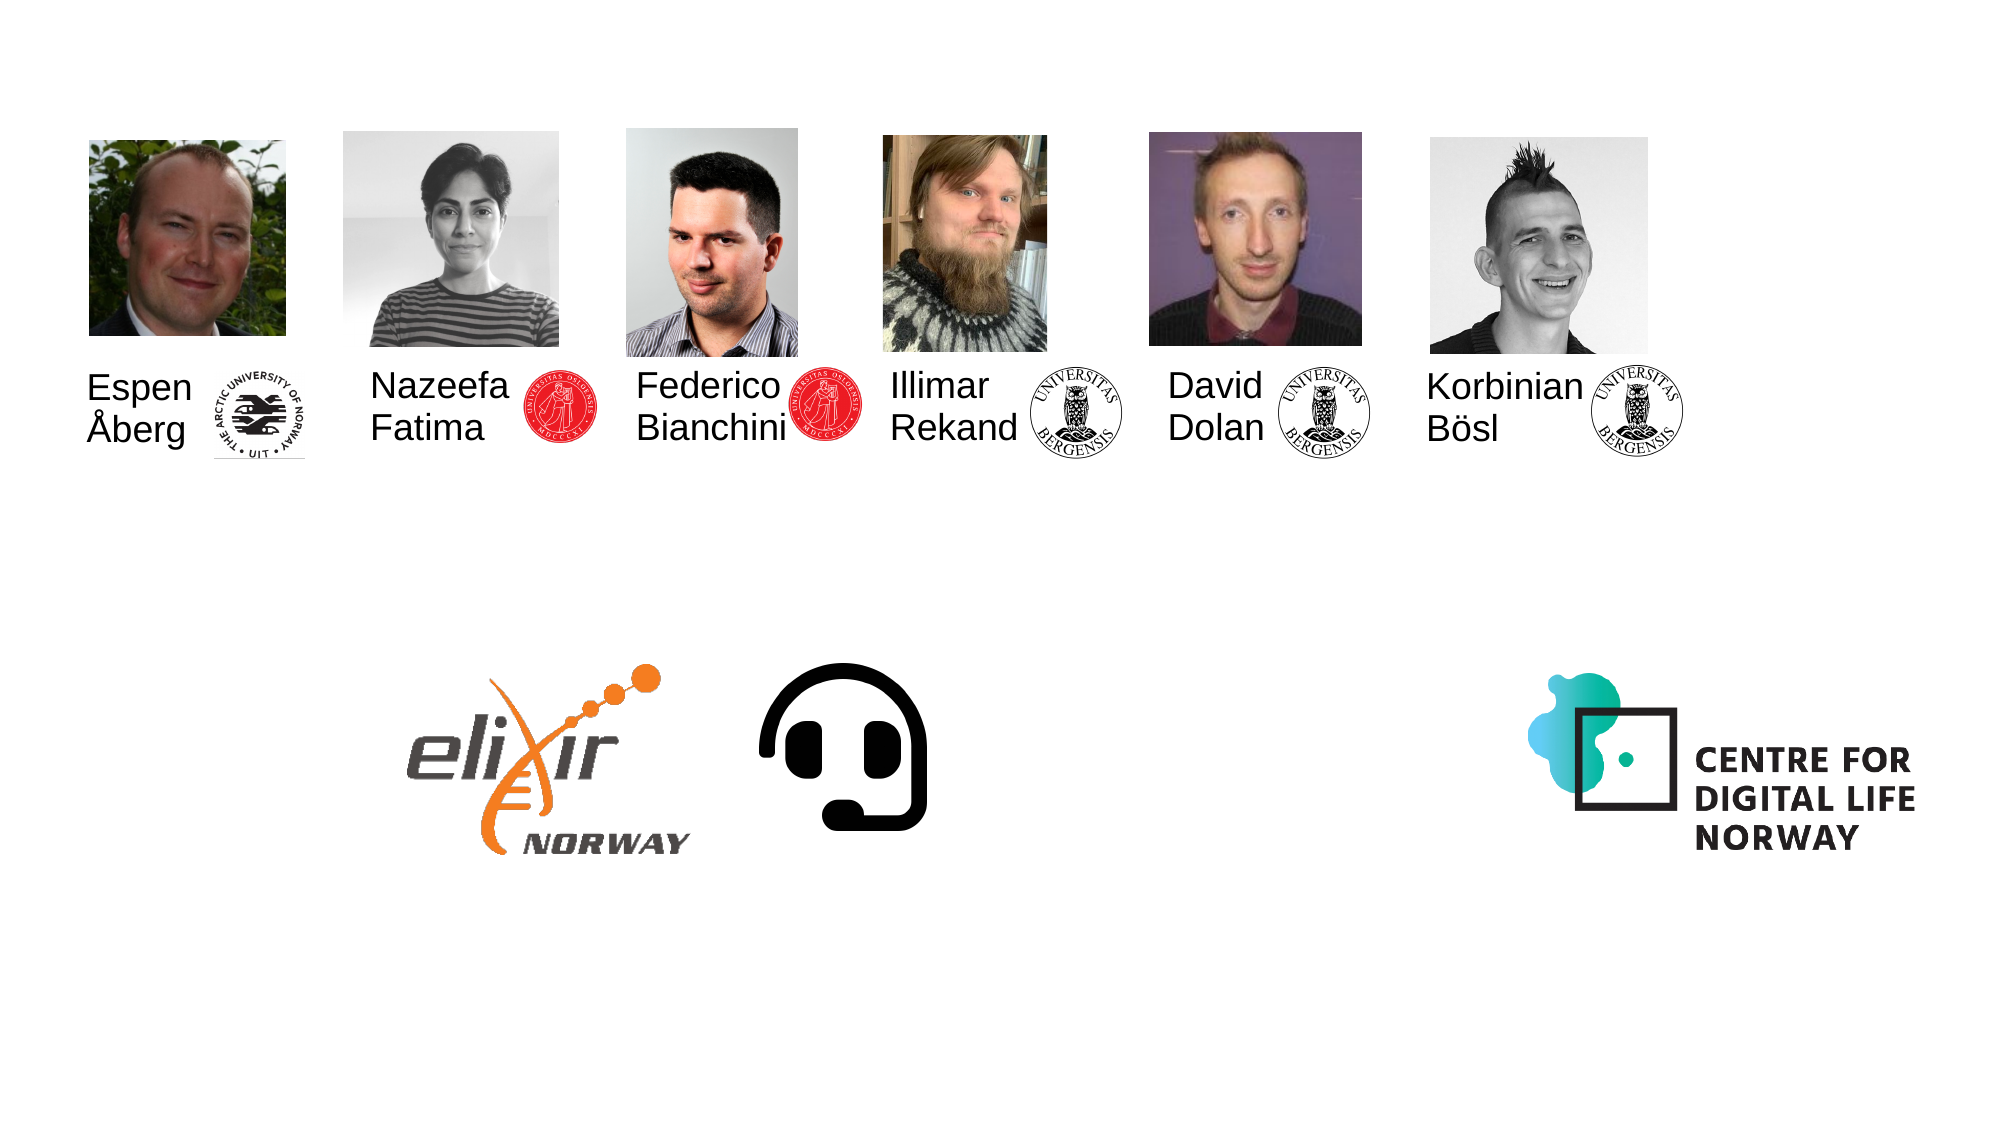

Nazeefa
Fatima
Federico Bianchini
Illimar
Rekand
David
Dolan
Korbinian Bösl
Espen Åberg